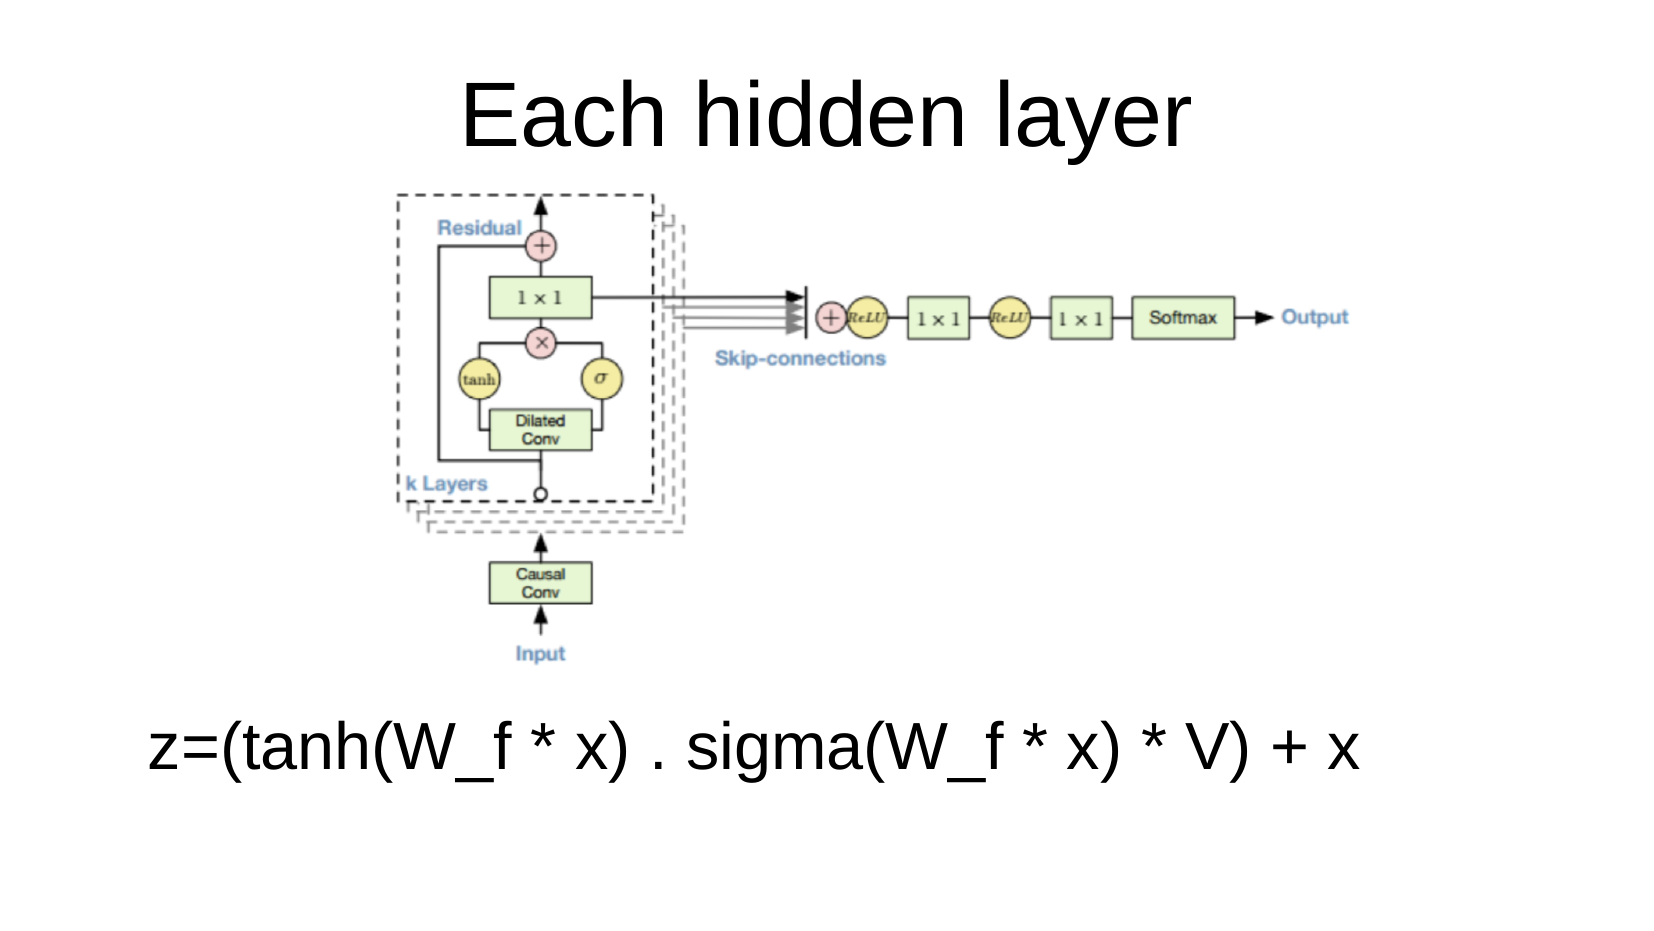

# Each hidden layer
z=(tanh(W_f * x) . sigma(W_f * x) * V) + x